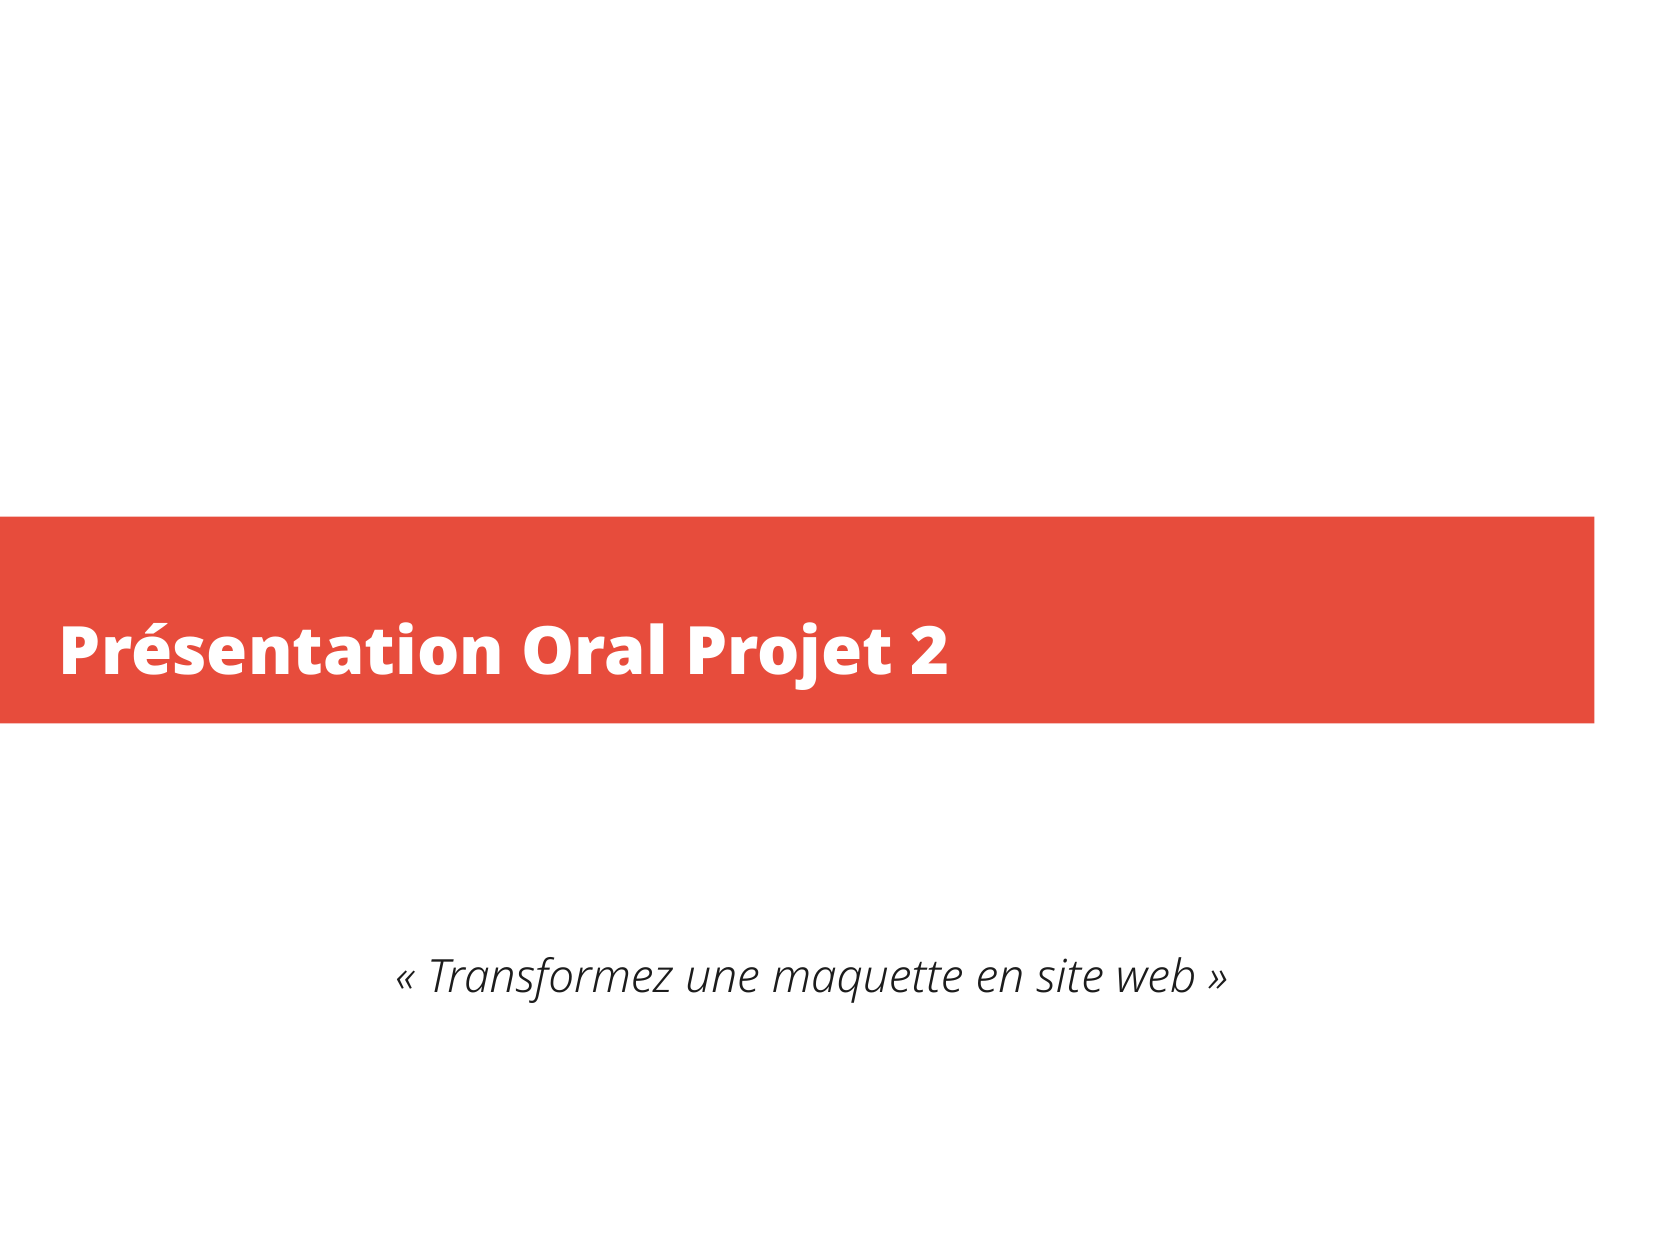

# Présentation Oral Projet 2
« Transformez une maquette en site web »